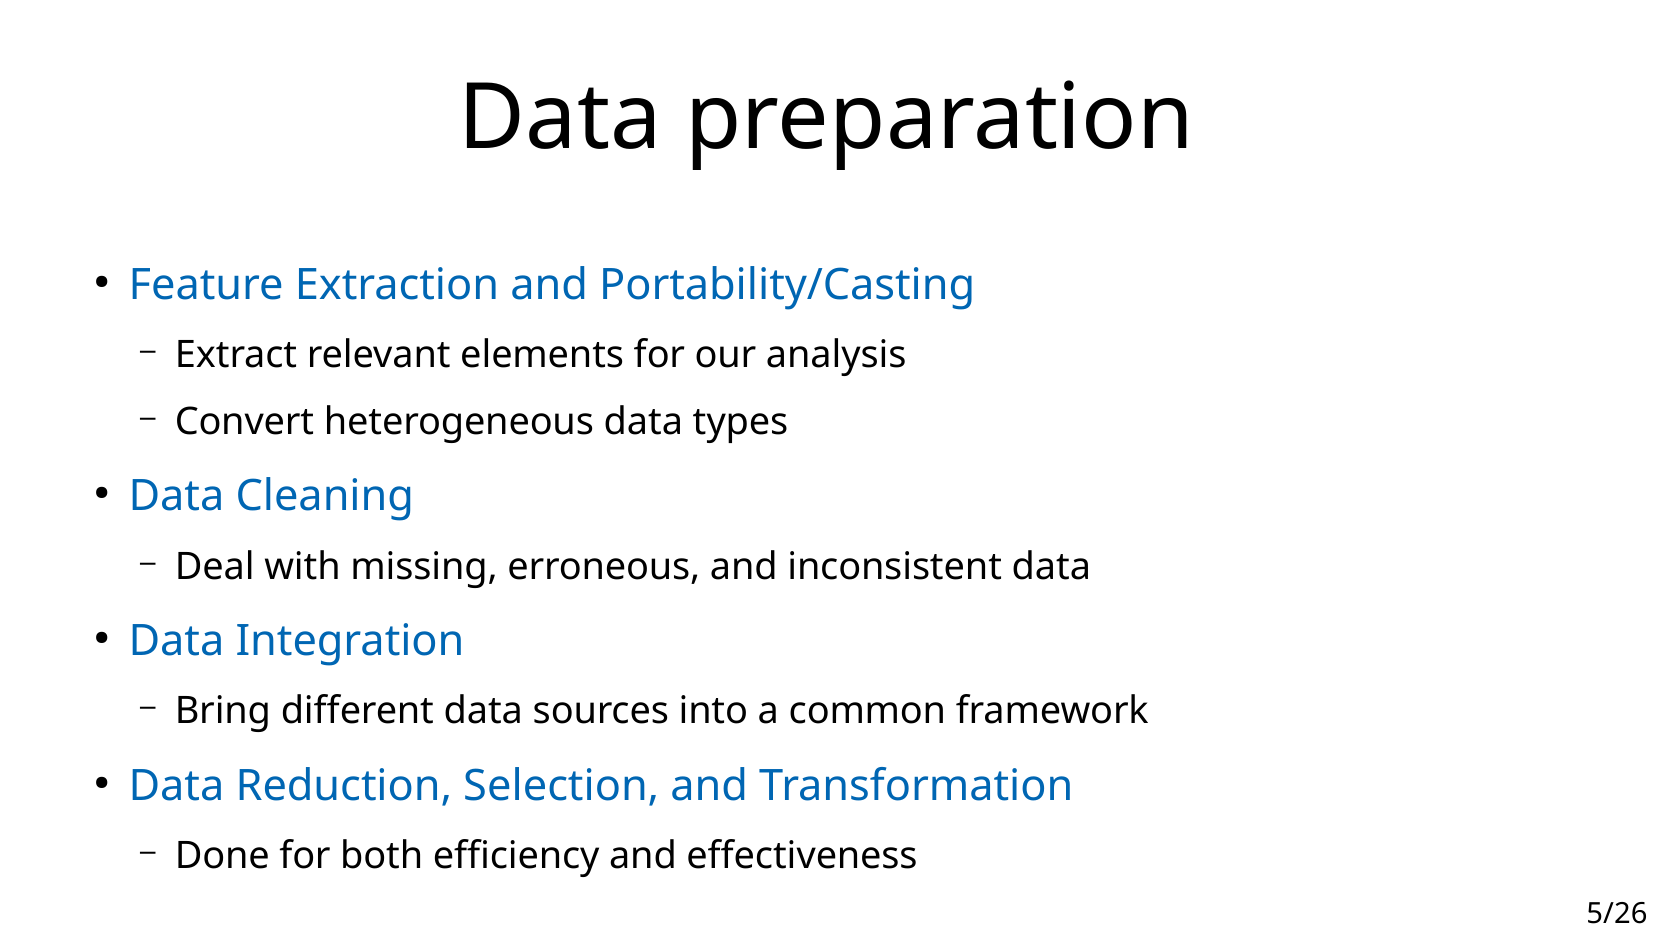

# Data preparation
Feature Extraction and Portability/Casting
Extract relevant elements for our analysis
Convert heterogeneous data types
Data Cleaning
Deal with missing, erroneous, and inconsistent data
Data Integration
Bring different data sources into a common framework
Data Reduction, Selection, and Transformation
Done for both efficiency and effectiveness
5